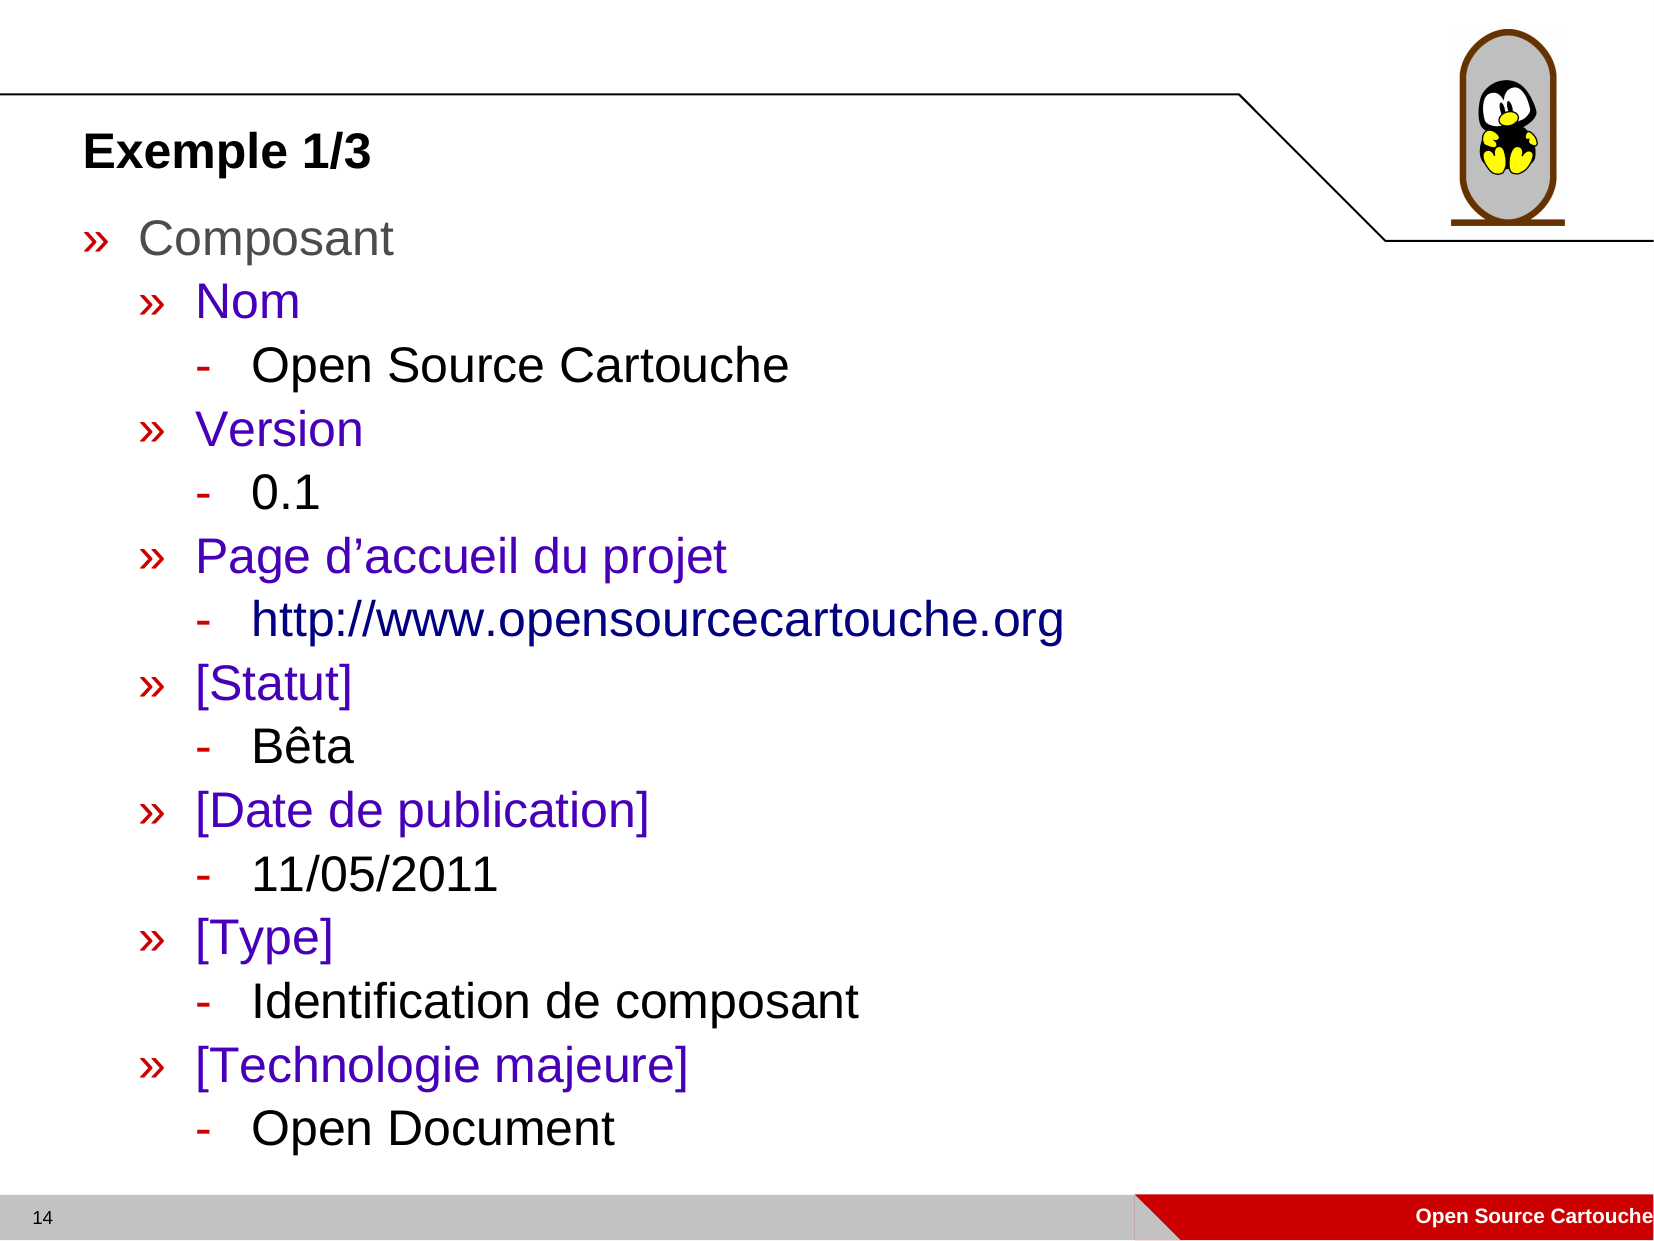

# Exemple 1/3
Composant
Nom
Open Source Cartouche
Version
0.1
Page d’accueil du projet
http://www.opensourcecartouche.org
[Statut]
Bêta
[Date de publication]
11/05/2011
[Type]
Identification de composant
[Technologie majeure]
Open Document